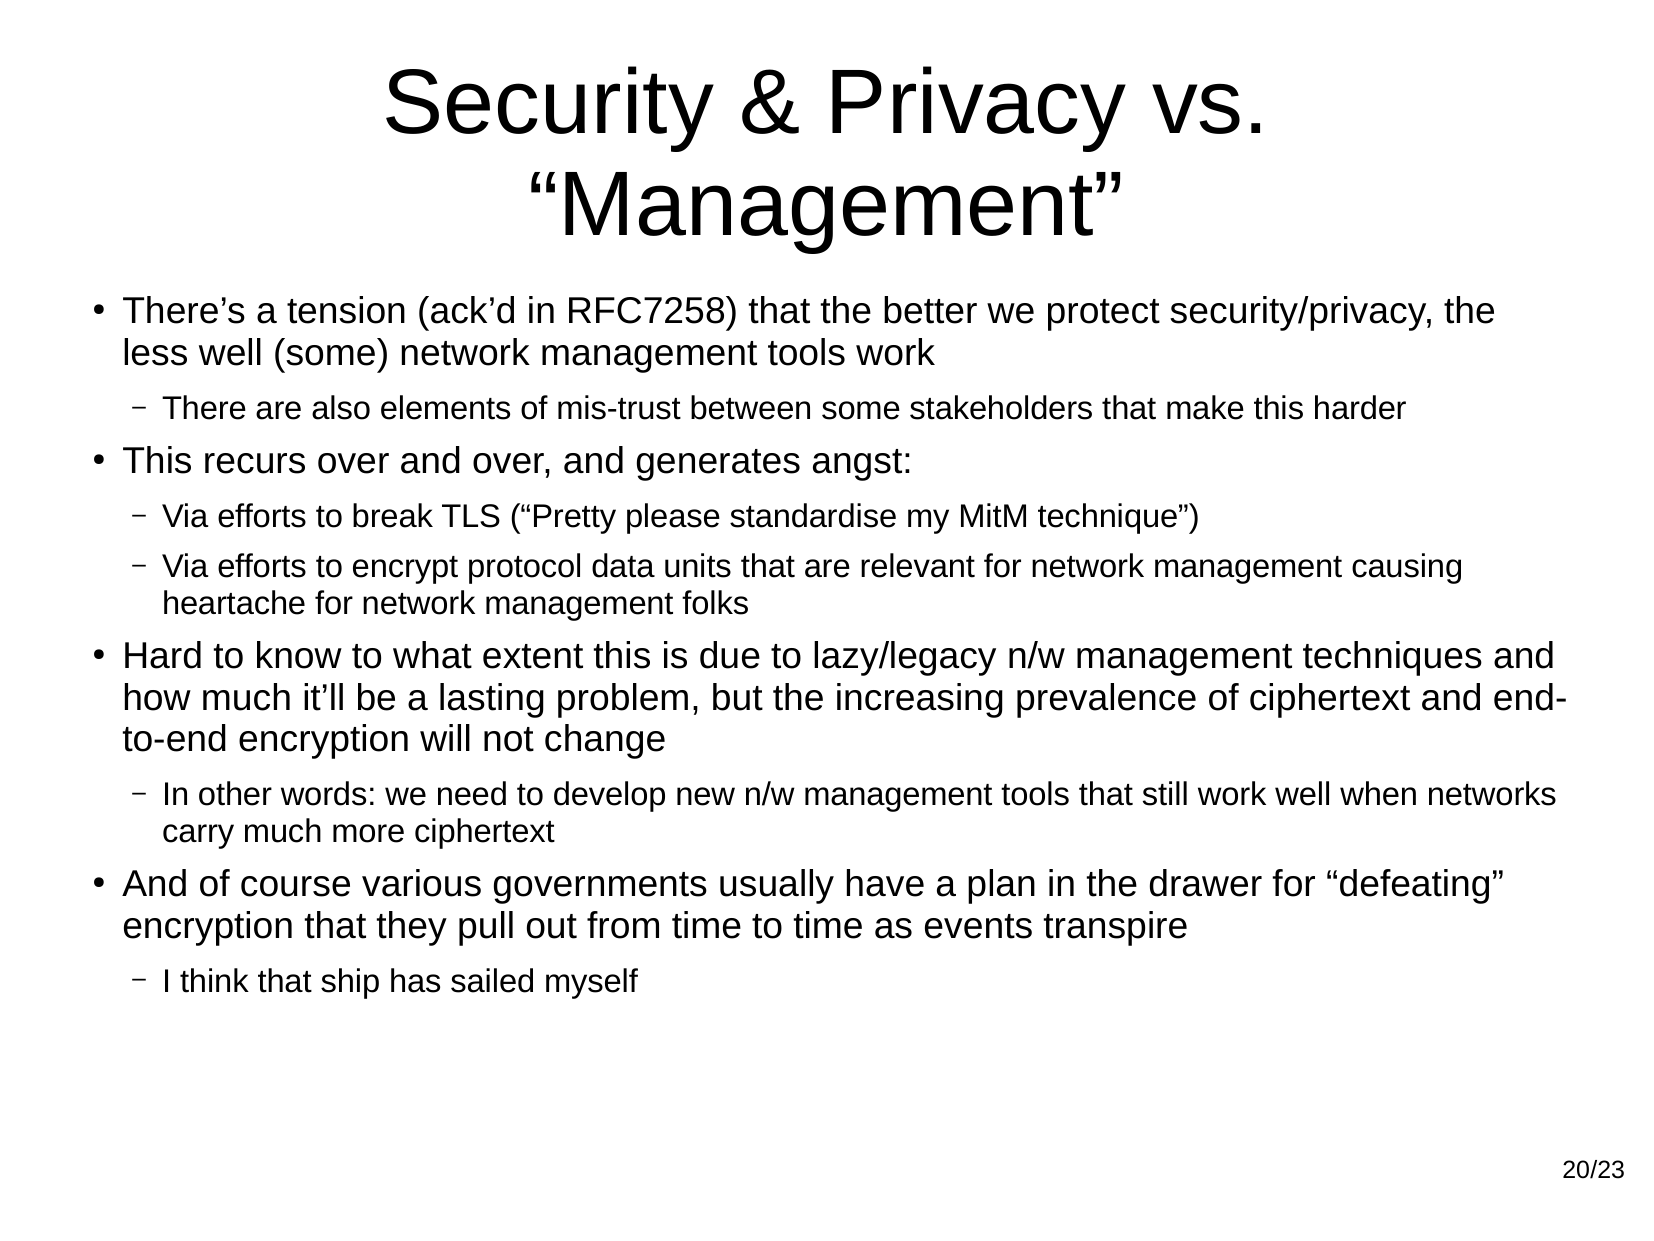

# Security & Privacy vs. “Management”
There’s a tension (ack’d in RFC7258) that the better we protect security/privacy, the less well (some) network management tools work
There are also elements of mis-trust between some stakeholders that make this harder
This recurs over and over, and generates angst:
Via efforts to break TLS (“Pretty please standardise my MitM technique”)
Via efforts to encrypt protocol data units that are relevant for network management causing heartache for network management folks
Hard to know to what extent this is due to lazy/legacy n/w management techniques and how much it’ll be a lasting problem, but the increasing prevalence of ciphertext and end-to-end encryption will not change
In other words: we need to develop new n/w management tools that still work well when networks carry much more ciphertext
And of course various governments usually have a plan in the drawer for “defeating” encryption that they pull out from time to time as events transpire
I think that ship has sailed myself